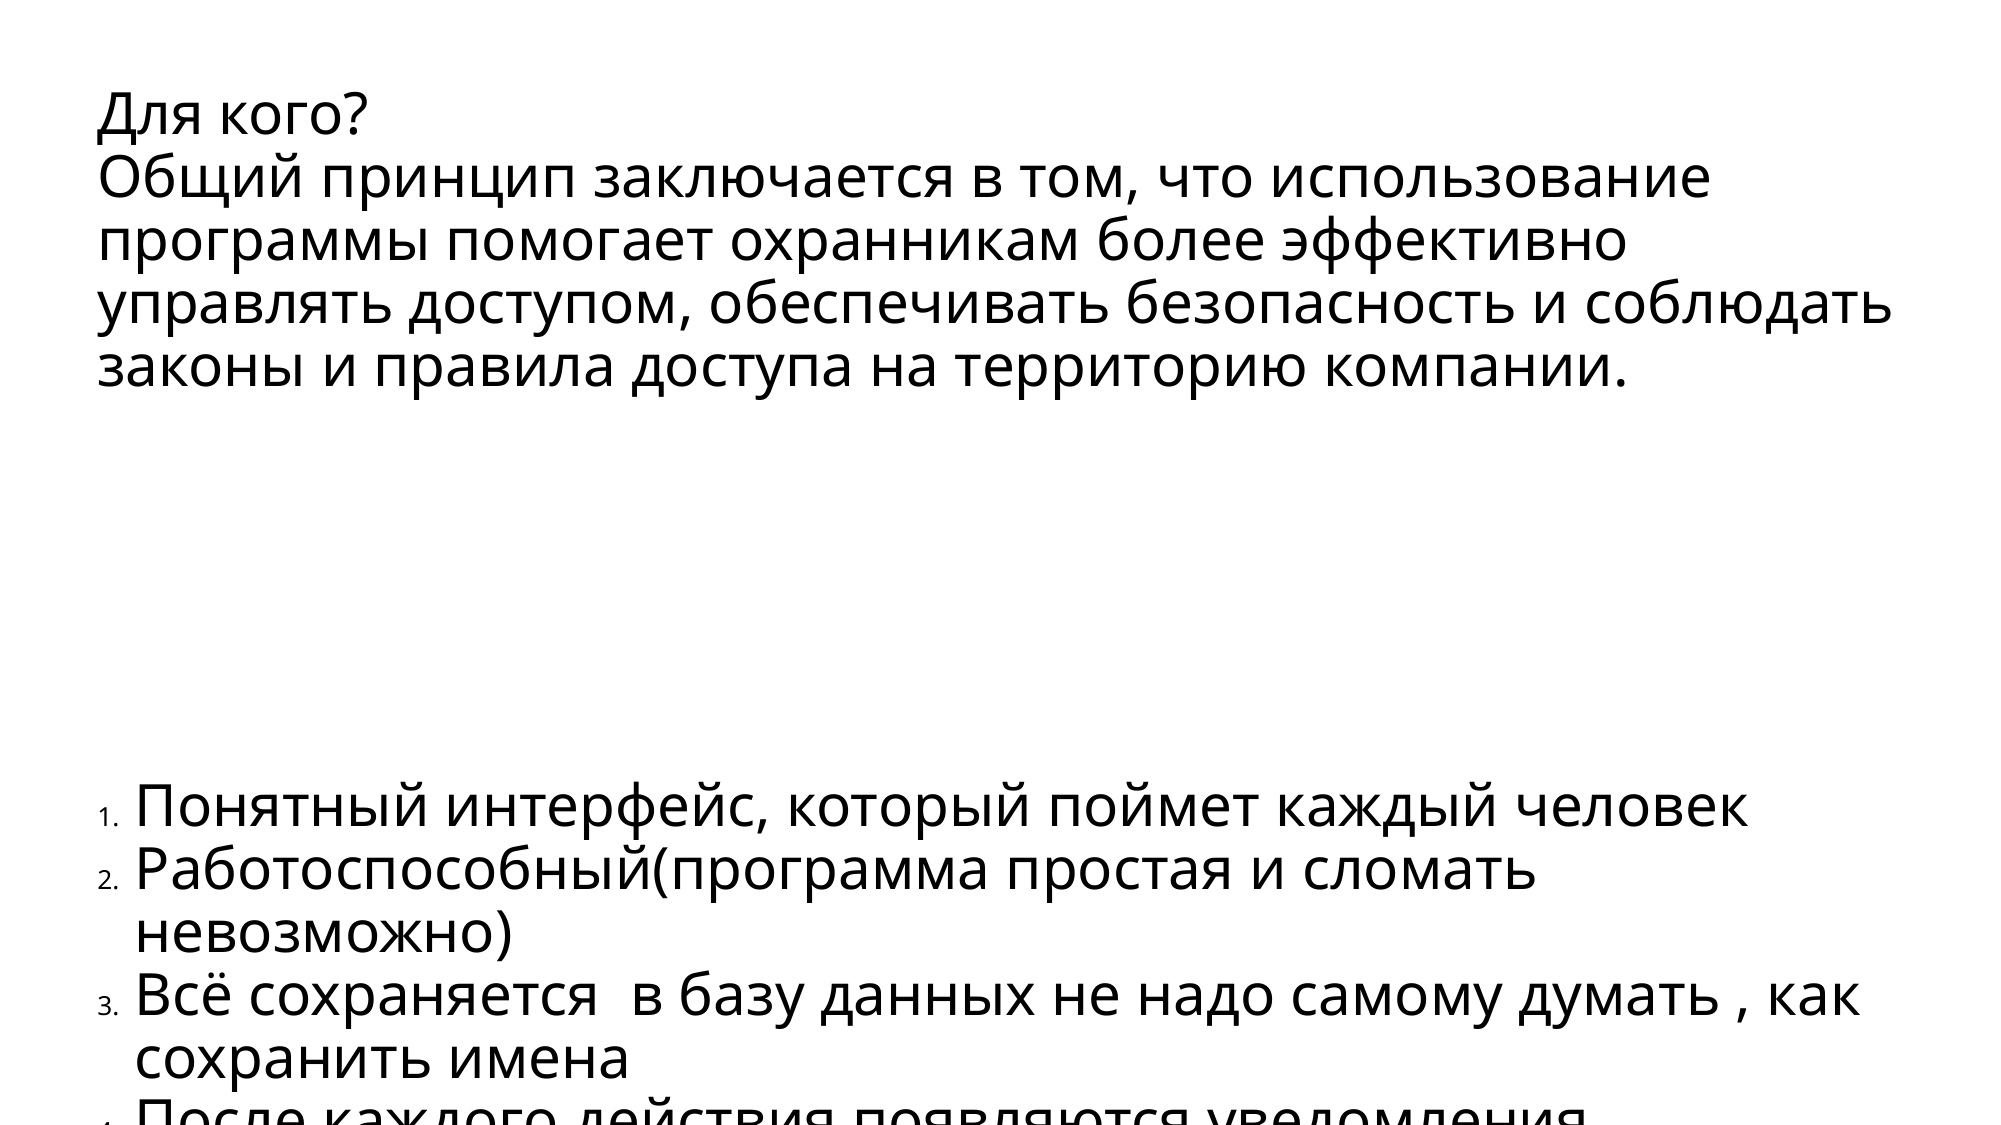

# Для кого?
Общий принцип заключается в том, что использование программы помогает охранникам более эффективно управлять доступом, обеспечивать безопасность и соблюдать законы и правила доступа на территорию компании.
Понятный интерфейс, который поймет каждый человек
Работоспособный(программа простая и сломать невозможно)
Всё сохраняется в базу данных не надо самому думать , как сохранить имена
После каждого действия появляются уведомления